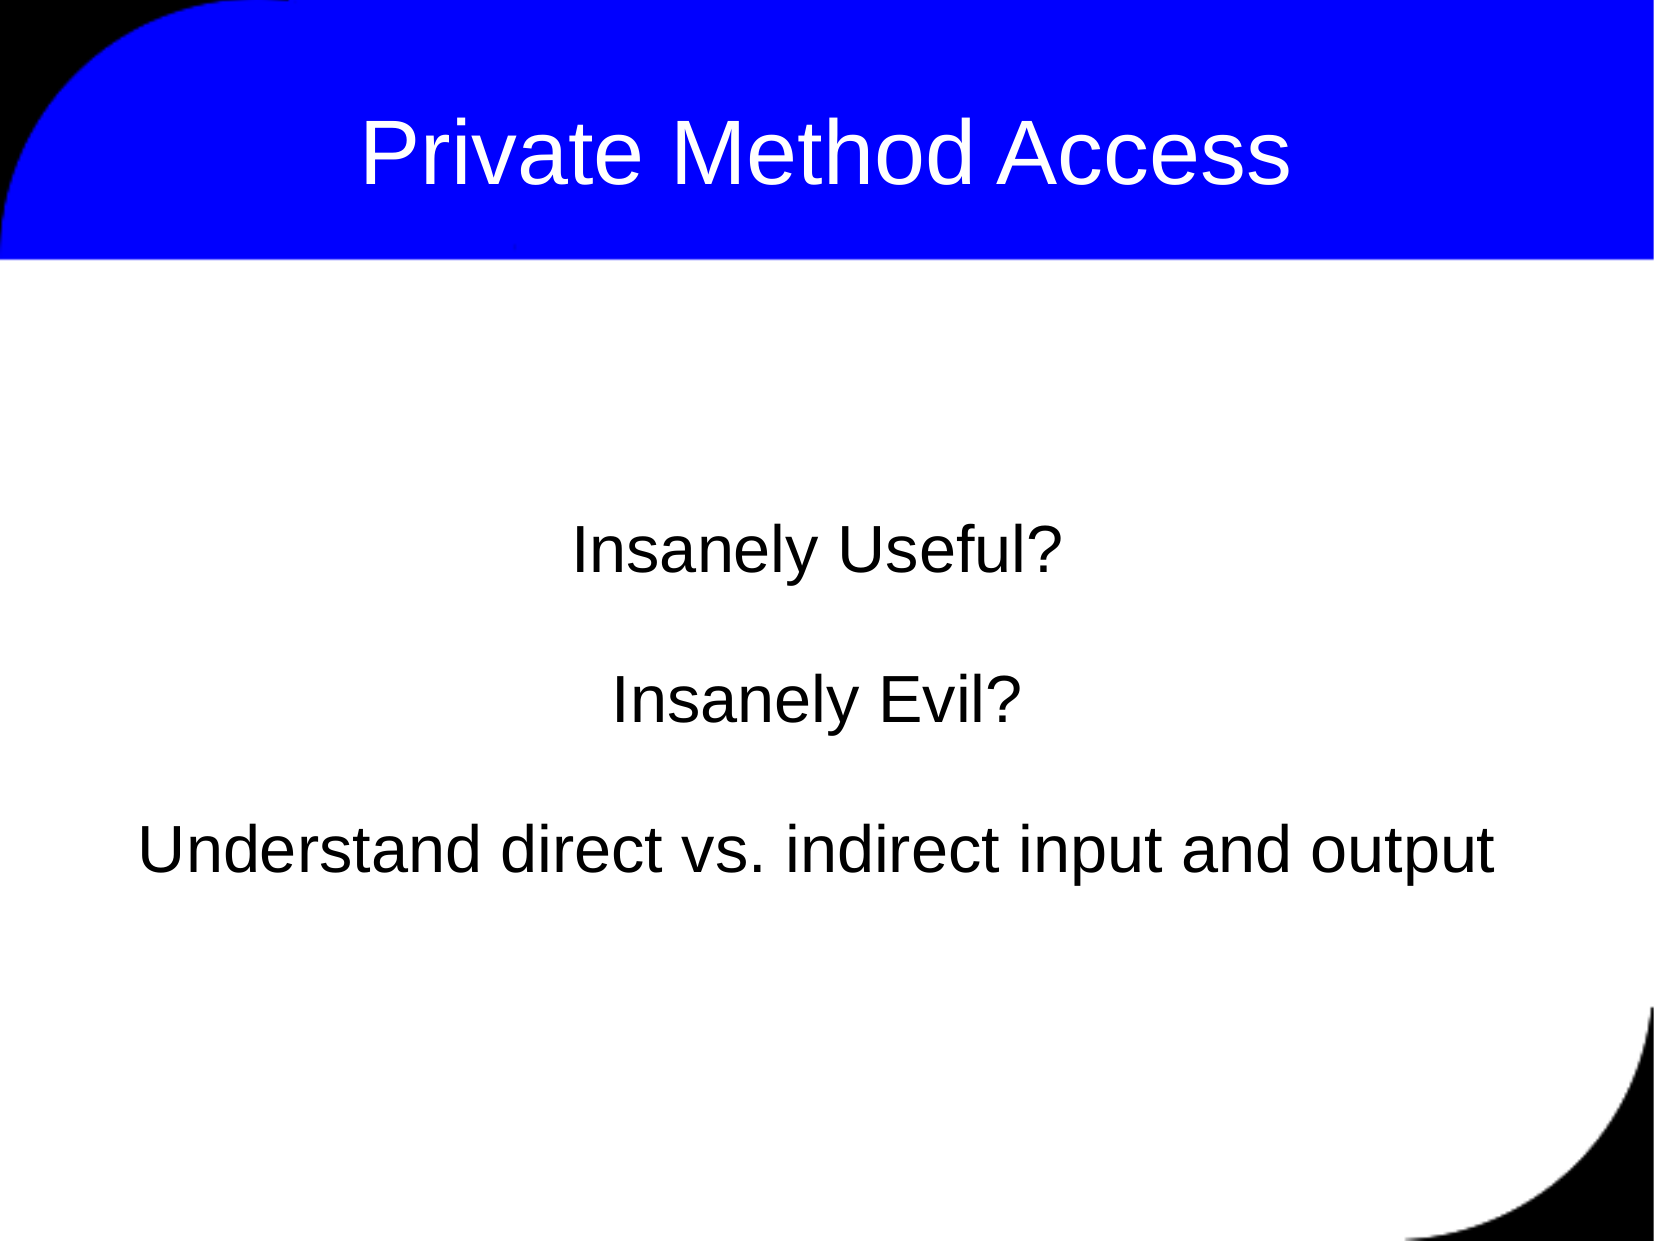

# Private Method Access
Insanely Useful?
Insanely Evil?
Understand direct vs. indirect input and output